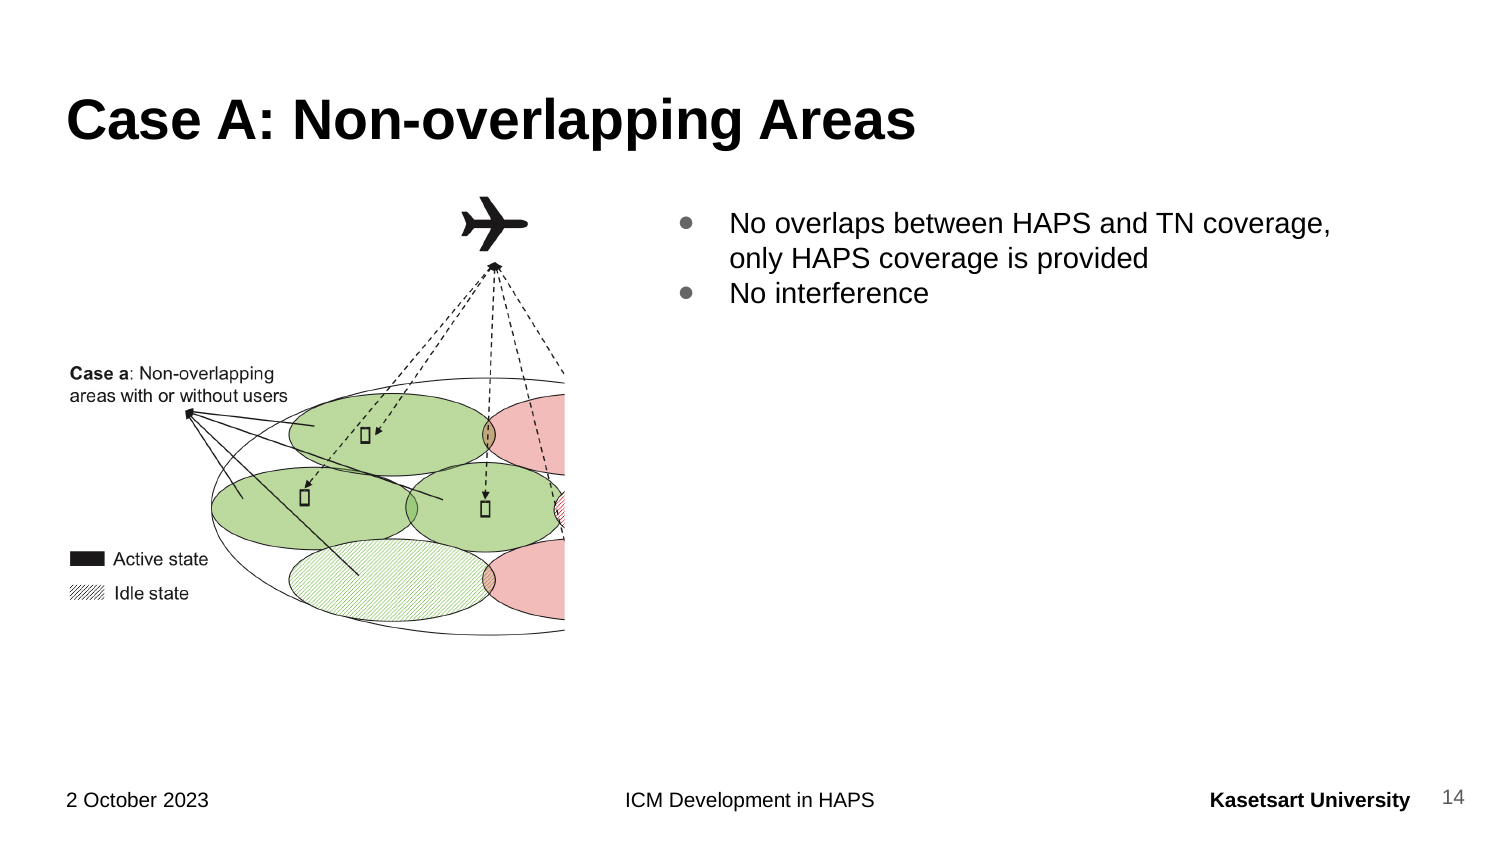

# Case A: Non-overlapping Areas
No overlaps between HAPS and TN coverage,
only HAPS coverage is provided
No interference